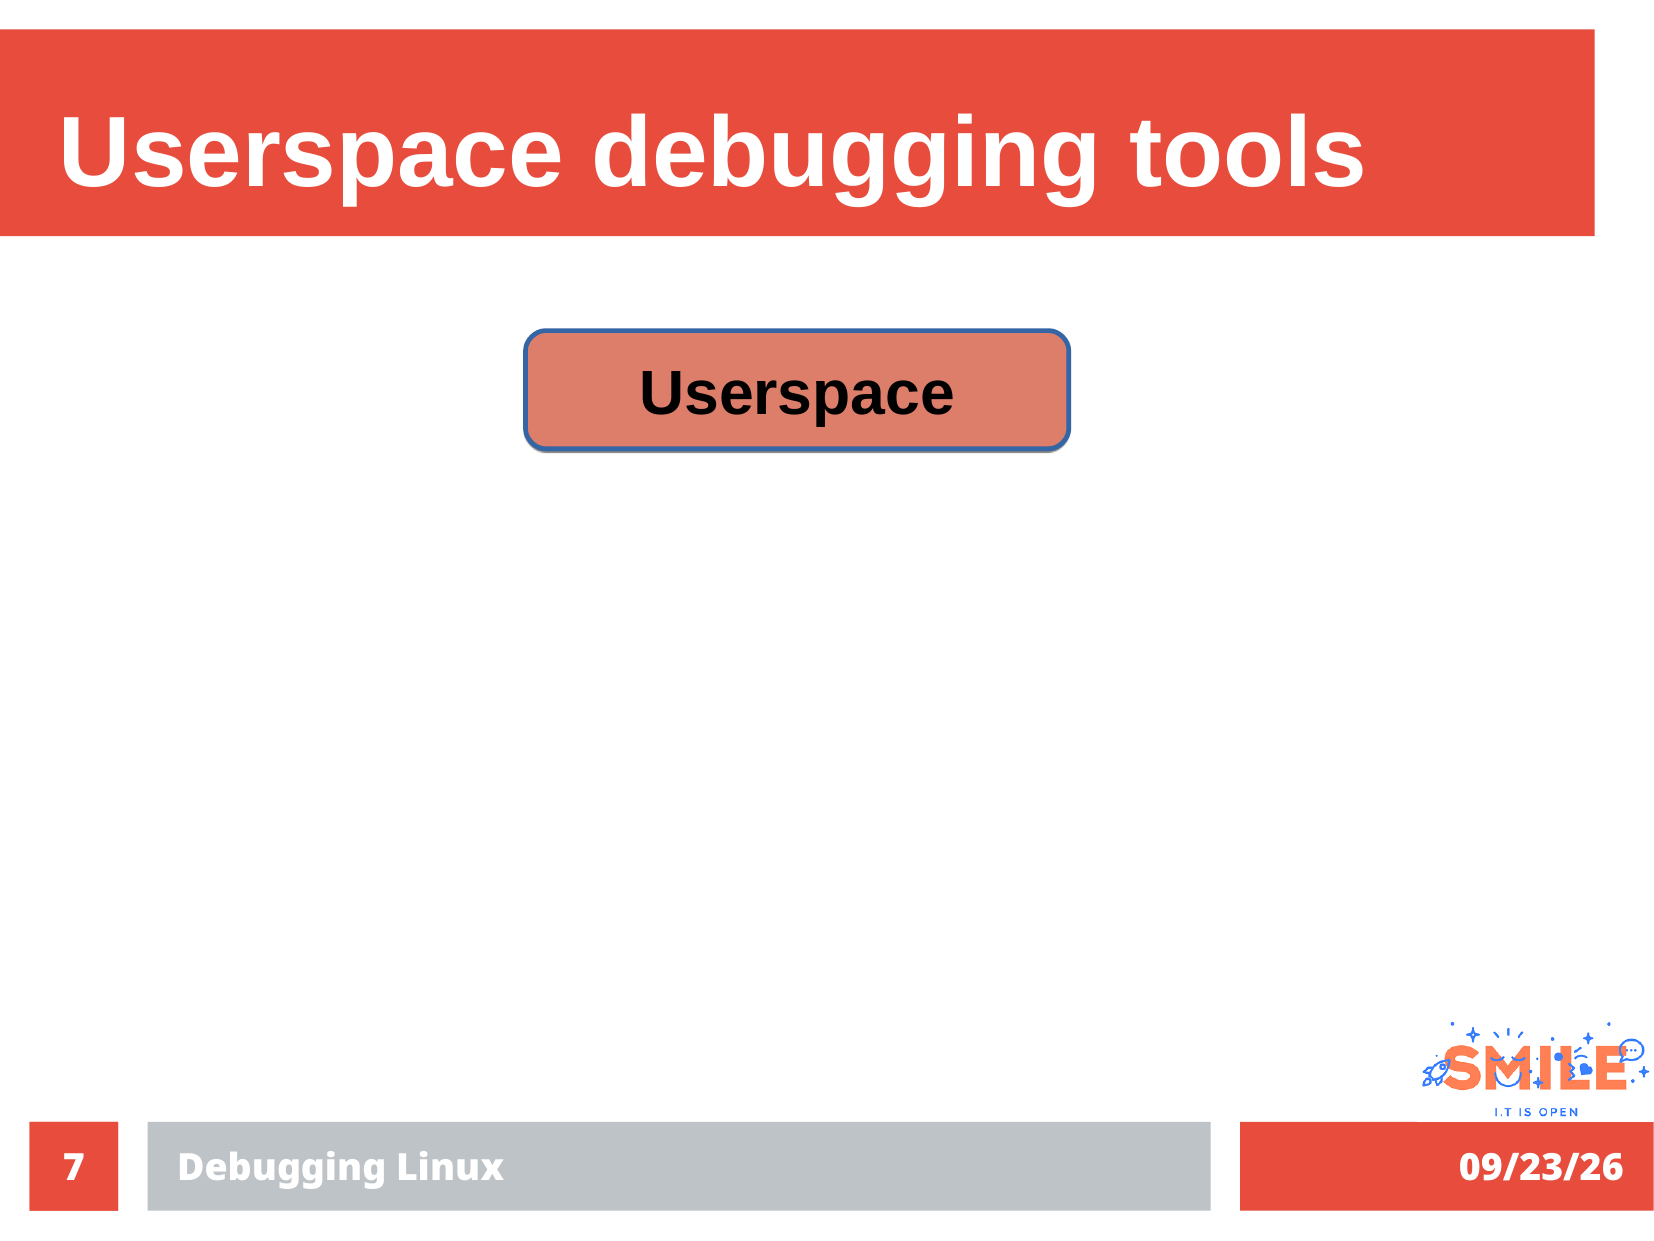

Userspace debugging tools
Userspace
7
Debugging Linux